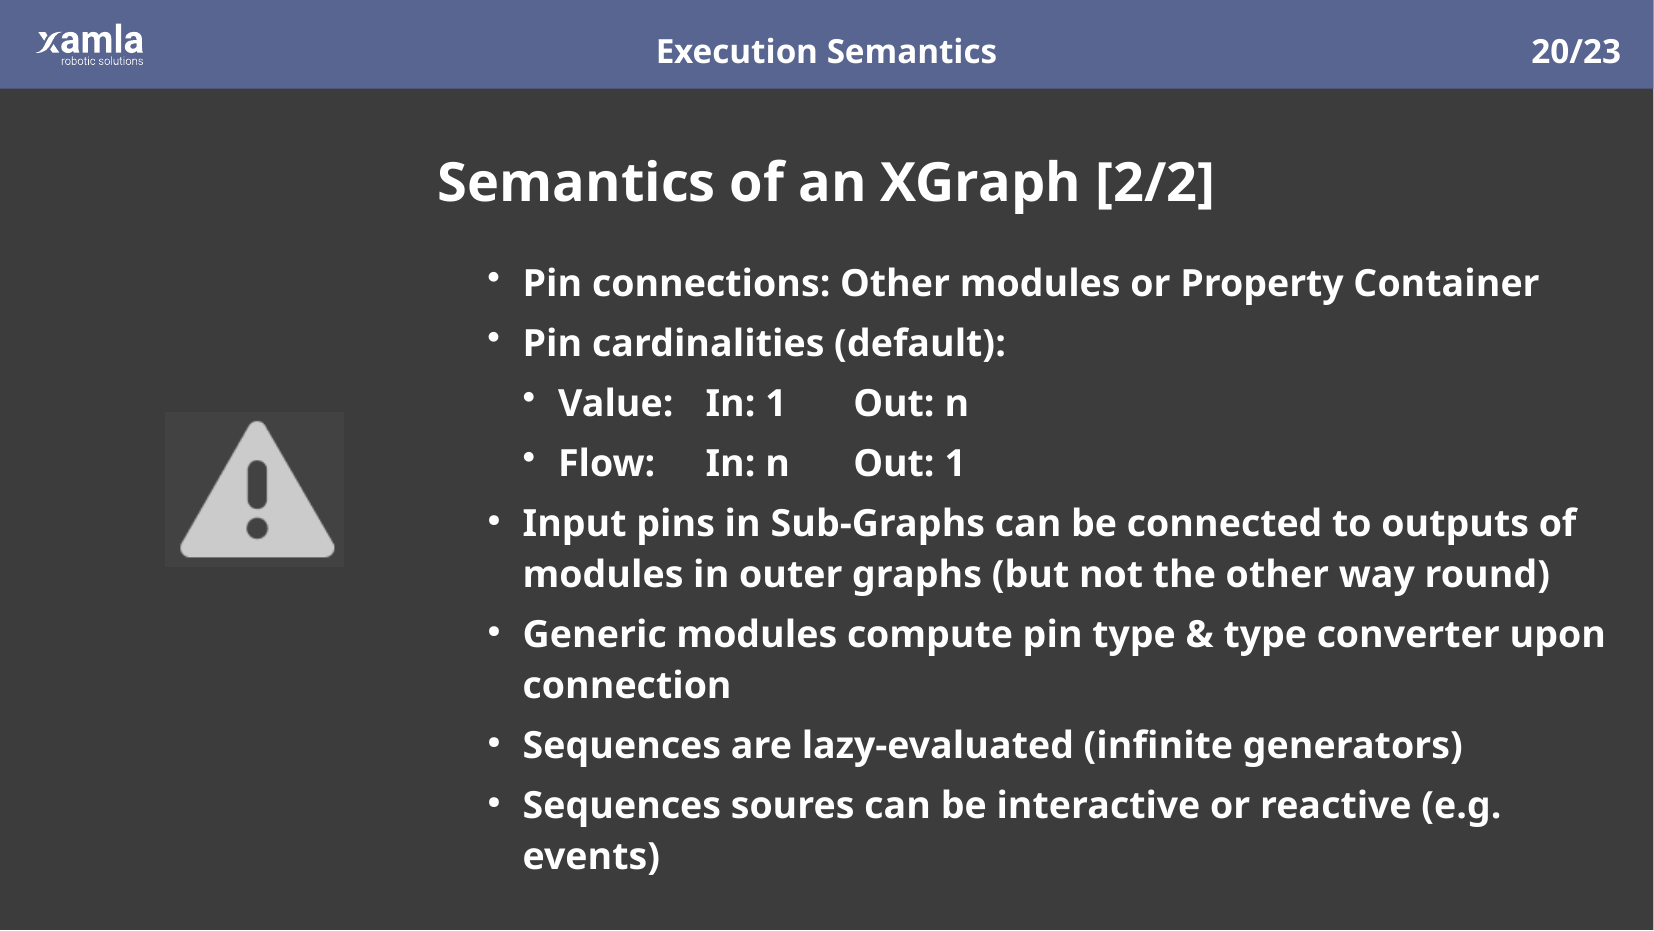

Execution Semantics
20/23
Semantics of an XGraph [2/2]
Pin connections: Other modules or Property Container
Pin cardinalities (default):
Value: 	In: 1 	Out: n
Flow: 	In: n 	Out: 1
Input pins in Sub-Graphs can be connected to outputs of modules in outer graphs (but not the other way round)
Generic modules compute pin type & type converter upon connection
Sequences are lazy-evaluated (infinite generators)
Sequences soures can be interactive or reactive (e.g. events)